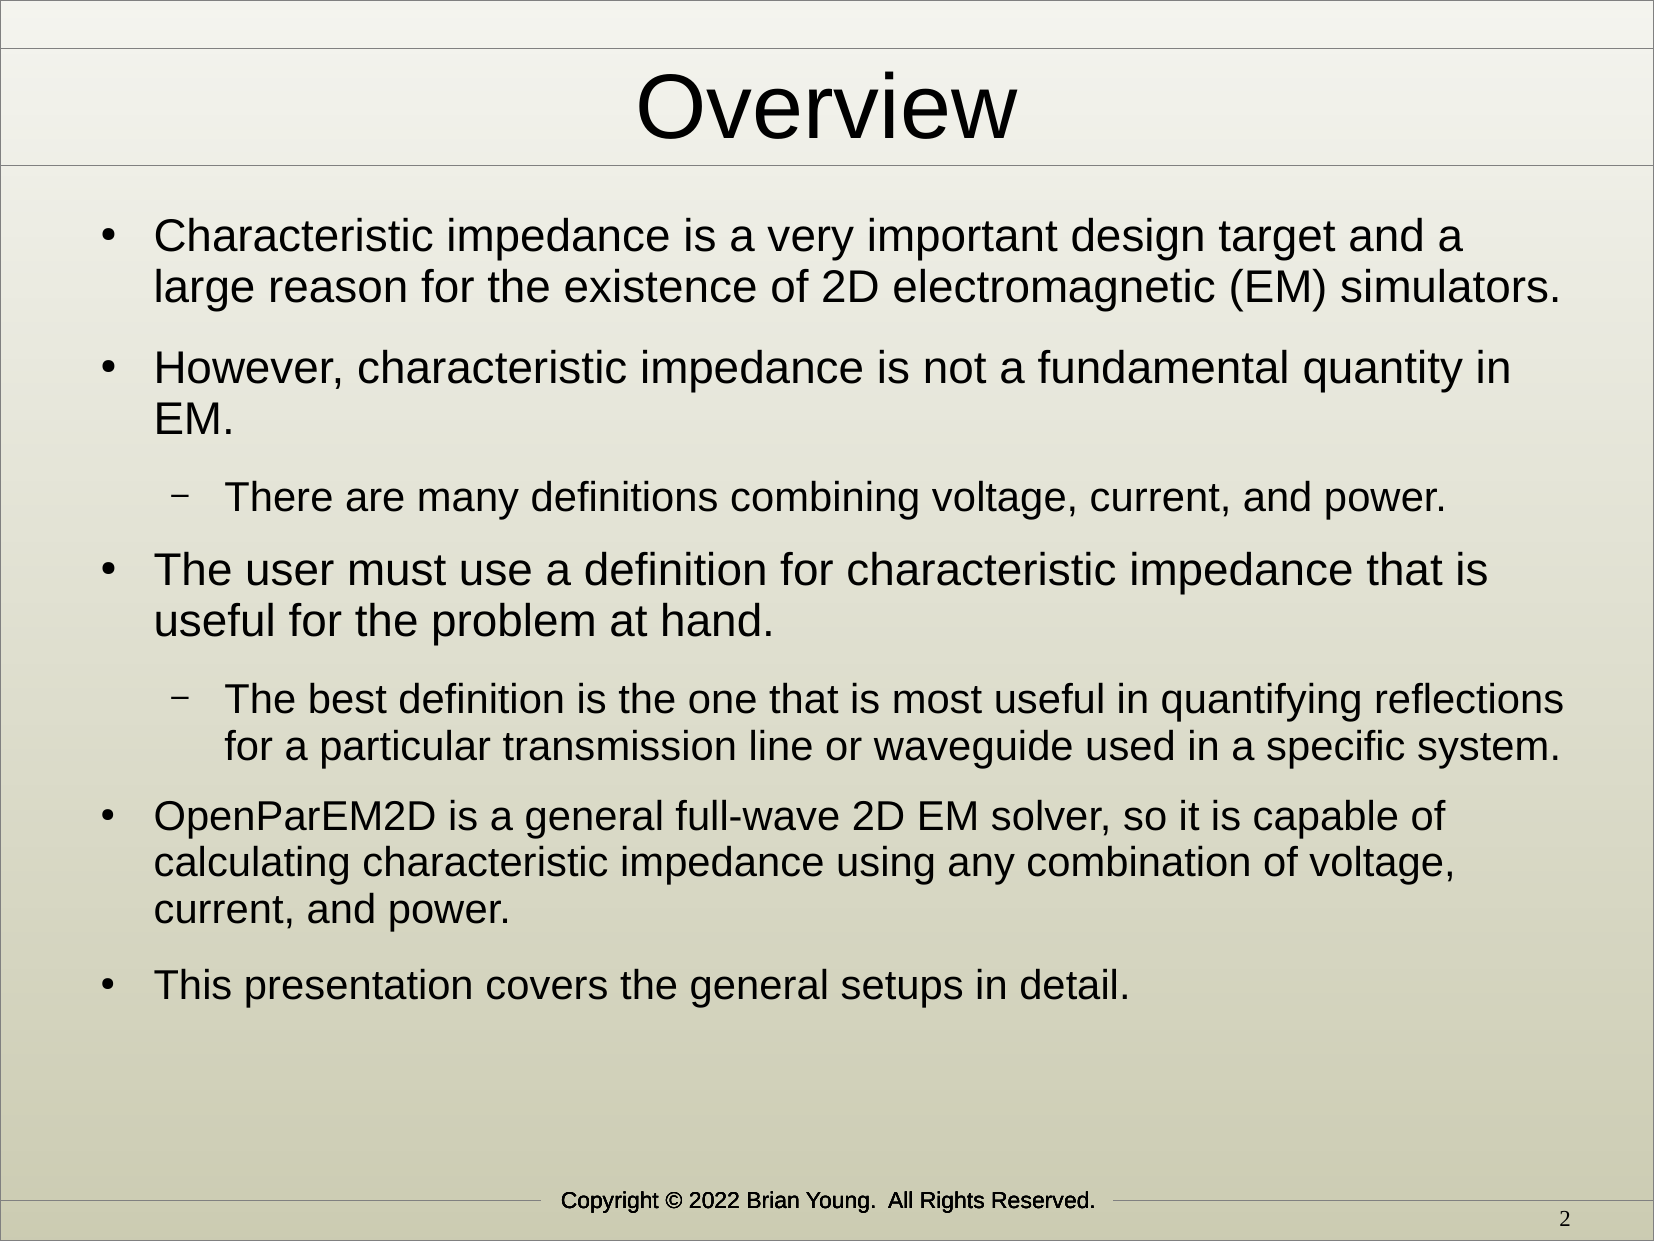

# Overview
Characteristic impedance is a very important design target and a large reason for the existence of 2D electromagnetic (EM) simulators.
However, characteristic impedance is not a fundamental quantity in EM.
There are many definitions combining voltage, current, and power.
The user must use a definition for characteristic impedance that is useful for the problem at hand.
The best definition is the one that is most useful in quantifying reflections for a particular transmission line or waveguide used in a specific system.
OpenParEM2D is a general full-wave 2D EM solver, so it is capable of calculating characteristic impedance using any combination of voltage, current, and power.
This presentation covers the general setups in detail.
2